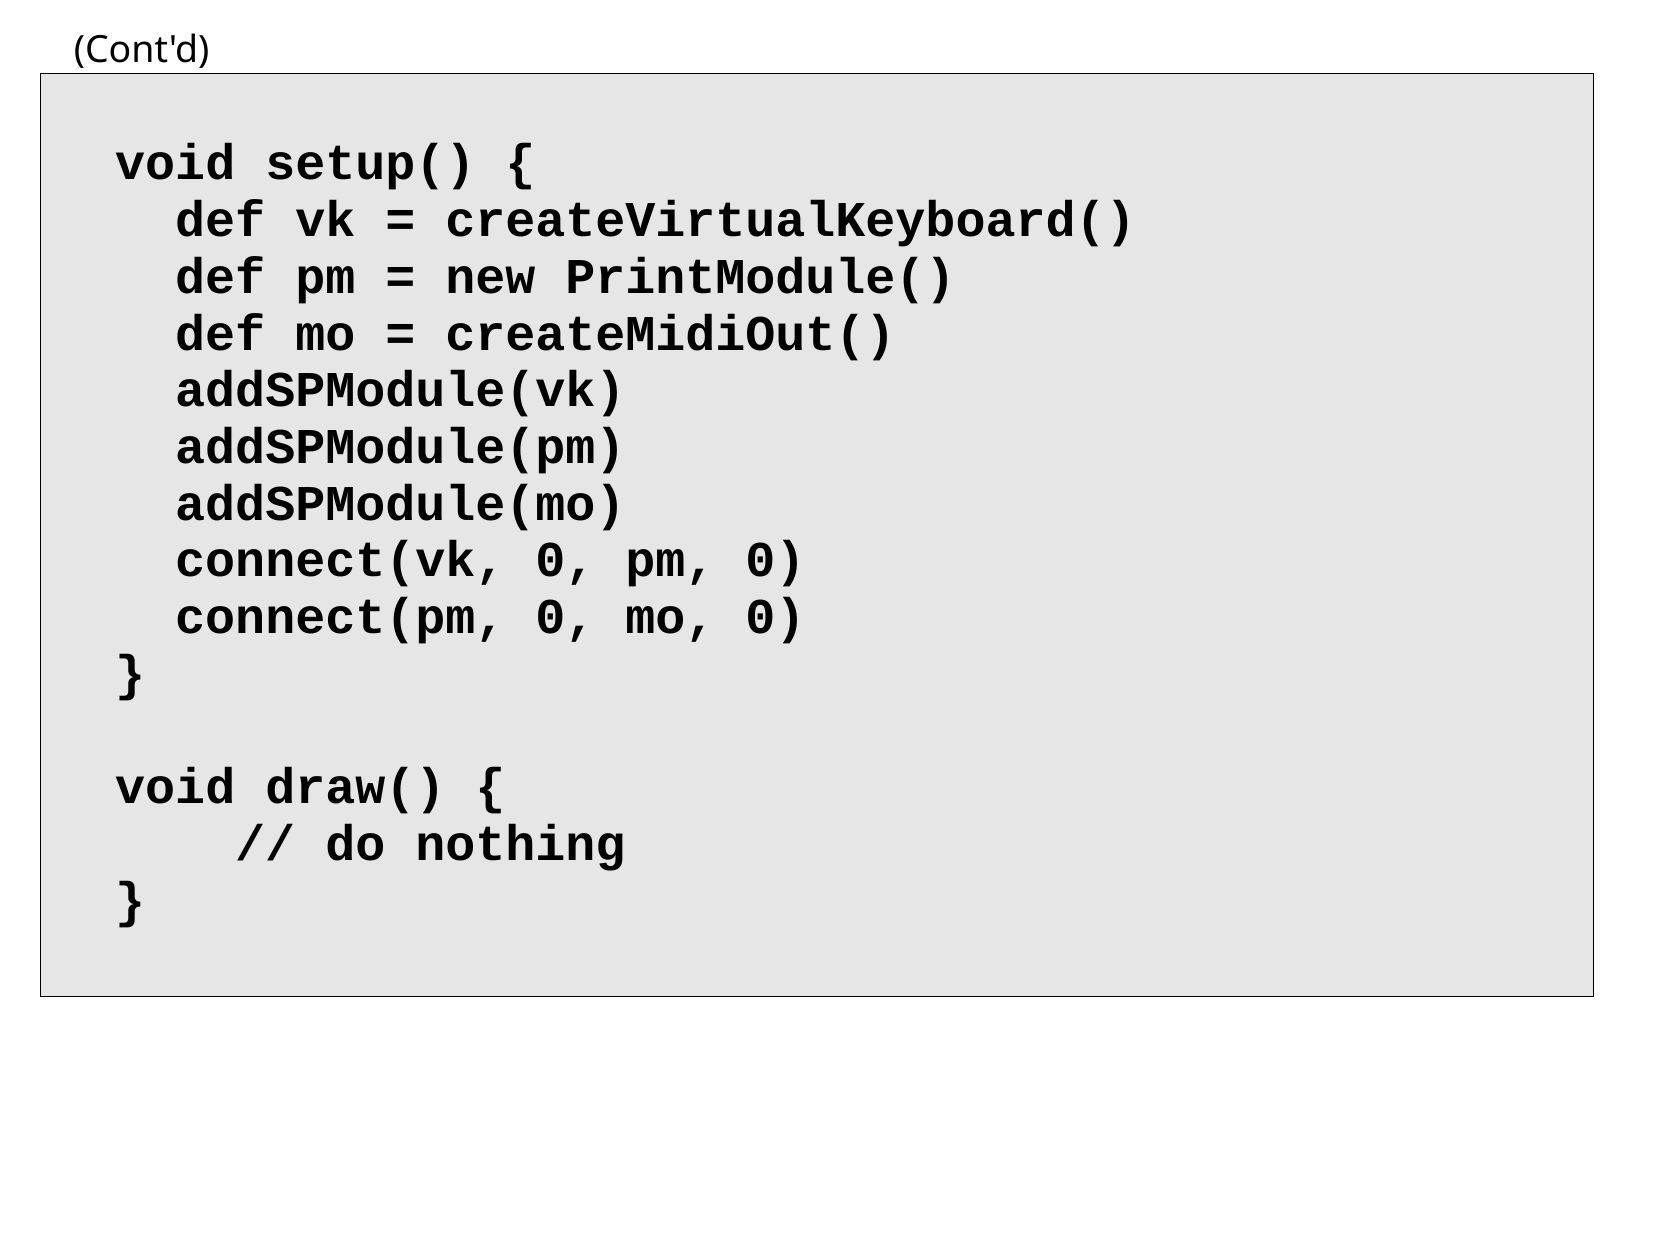

(Cont'd)
 void setup() {
 def vk = createVirtualKeyboard()
 def pm = new PrintModule()
 def mo = createMidiOut()
 addSPModule(vk)
 addSPModule(pm)
 addSPModule(mo)
 connect(vk, 0, pm, 0)
 connect(pm, 0, mo, 0)
 }
 void draw() {
 // do nothing
 }